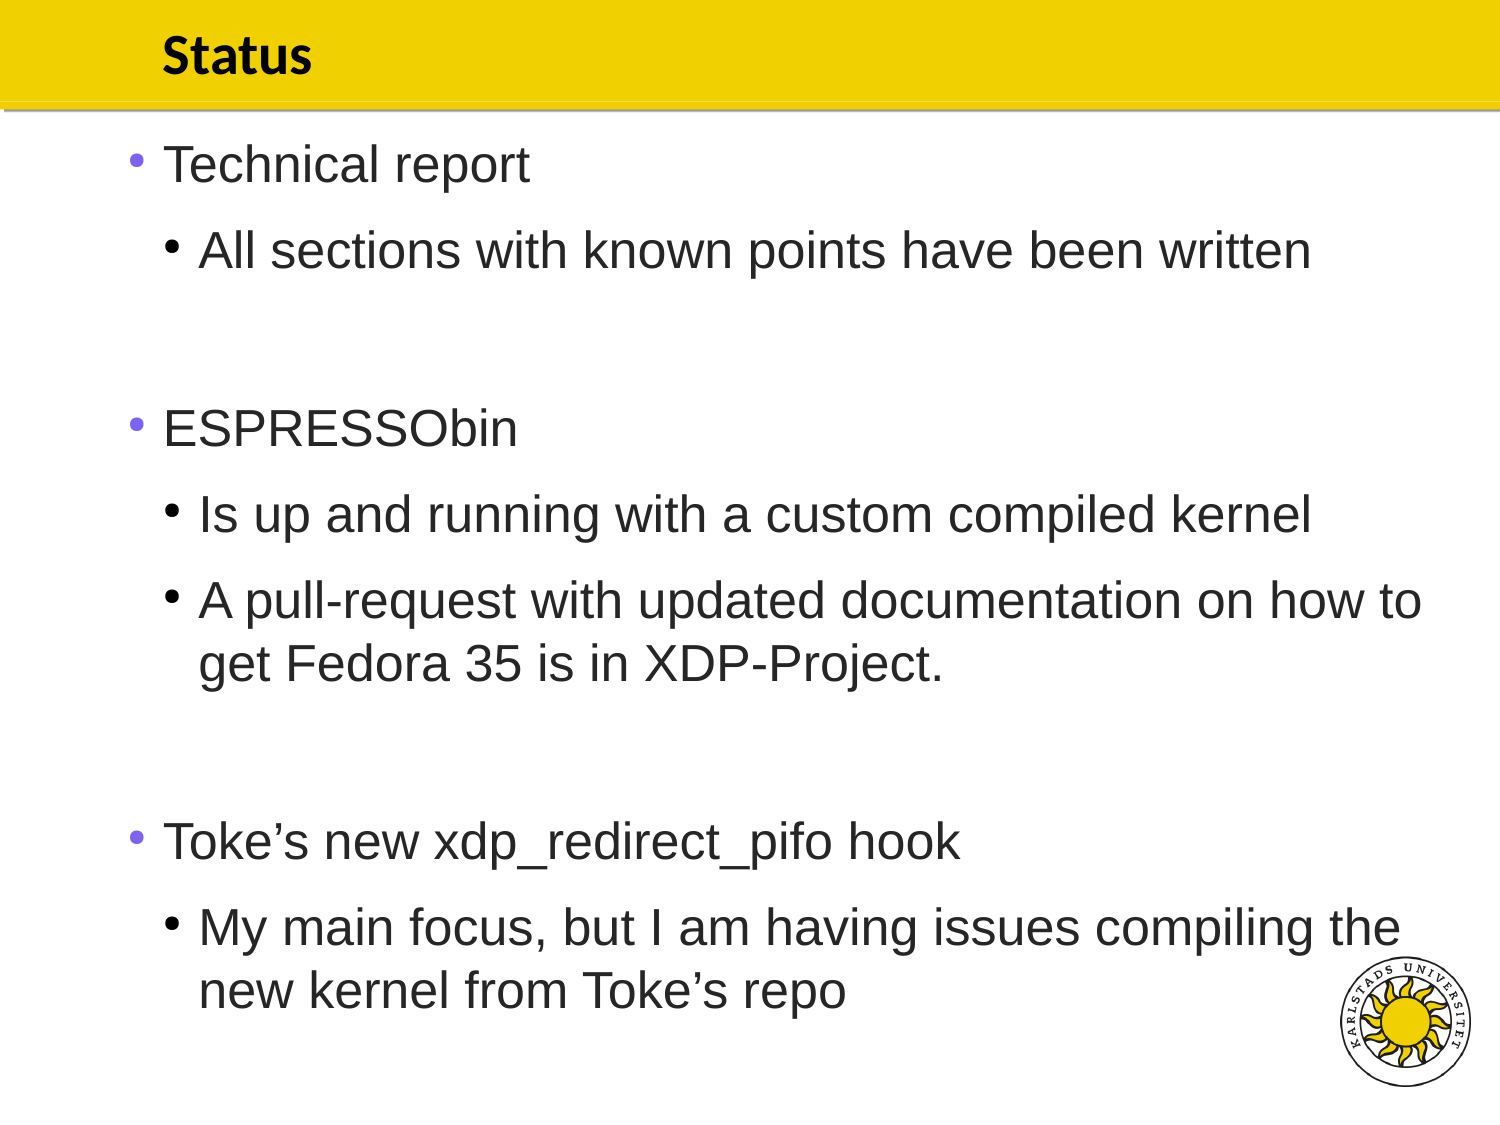

# Status
Technical report
All sections with known points have been written
ESPRESSObin
Is up and running with a custom compiled kernel
A pull-request with updated documentation on how to get Fedora 35 is in XDP-Project.
Toke’s new xdp_redirect_pifo hook
My main focus, but I am having issues compiling the new kernel from Toke’s repo